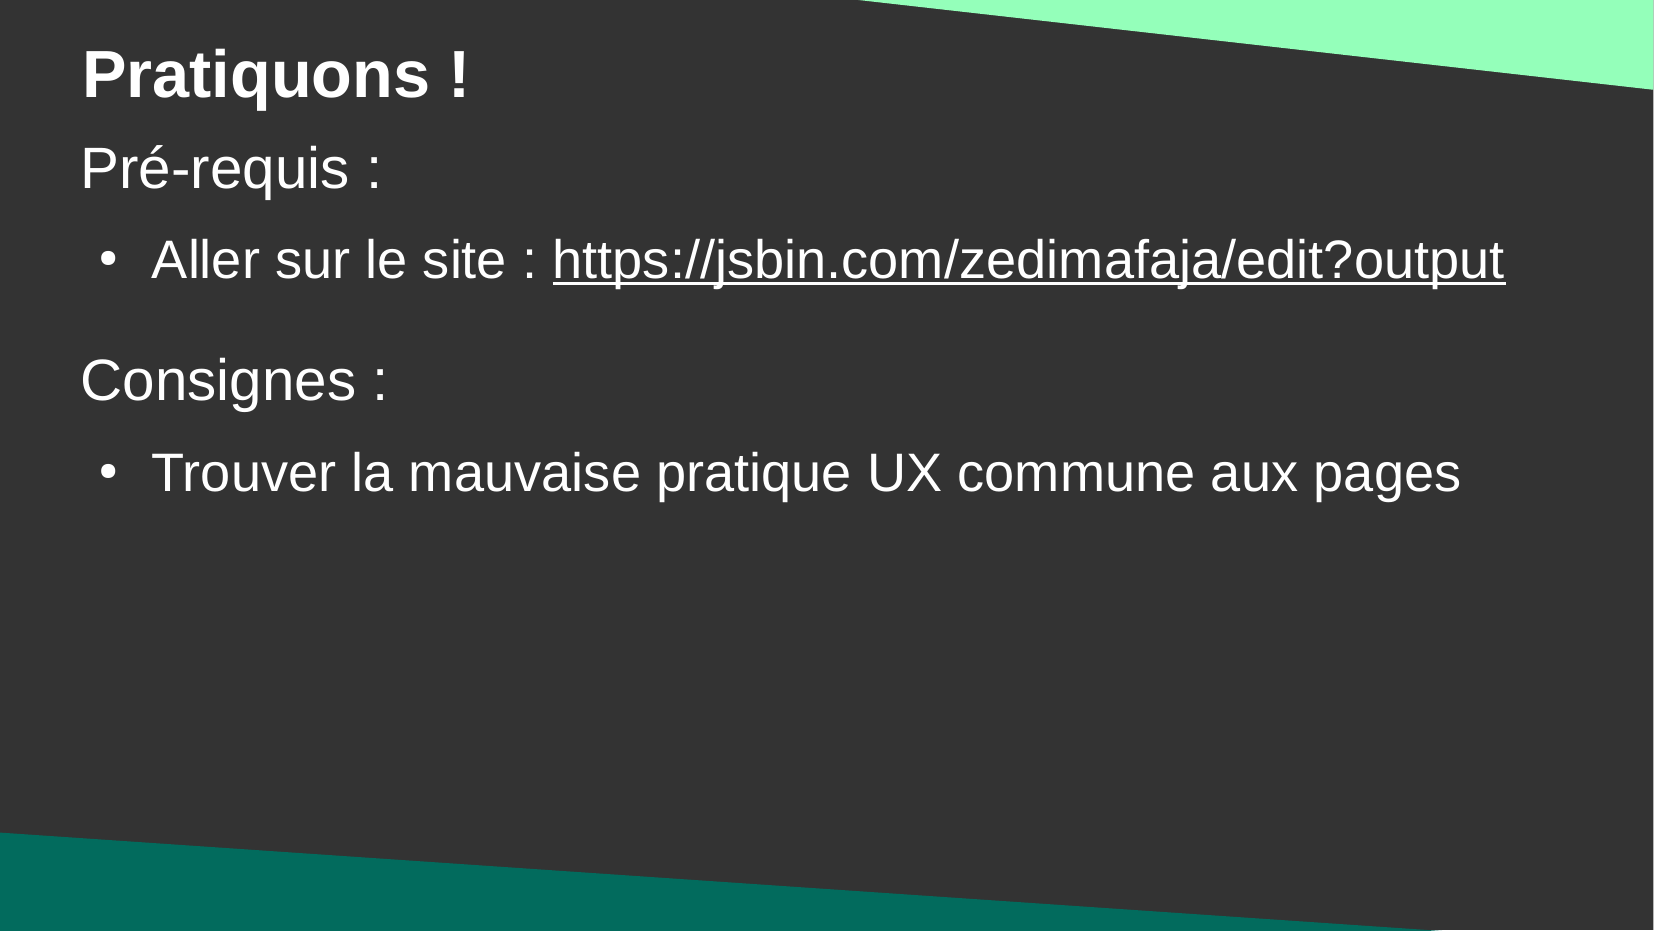

# Pratiquons !
Pré-requis :
Aller sur le site : https://jsbin.com/zedimafaja/edit?output
Consignes :
Trouver la mauvaise pratique UX commune aux pages